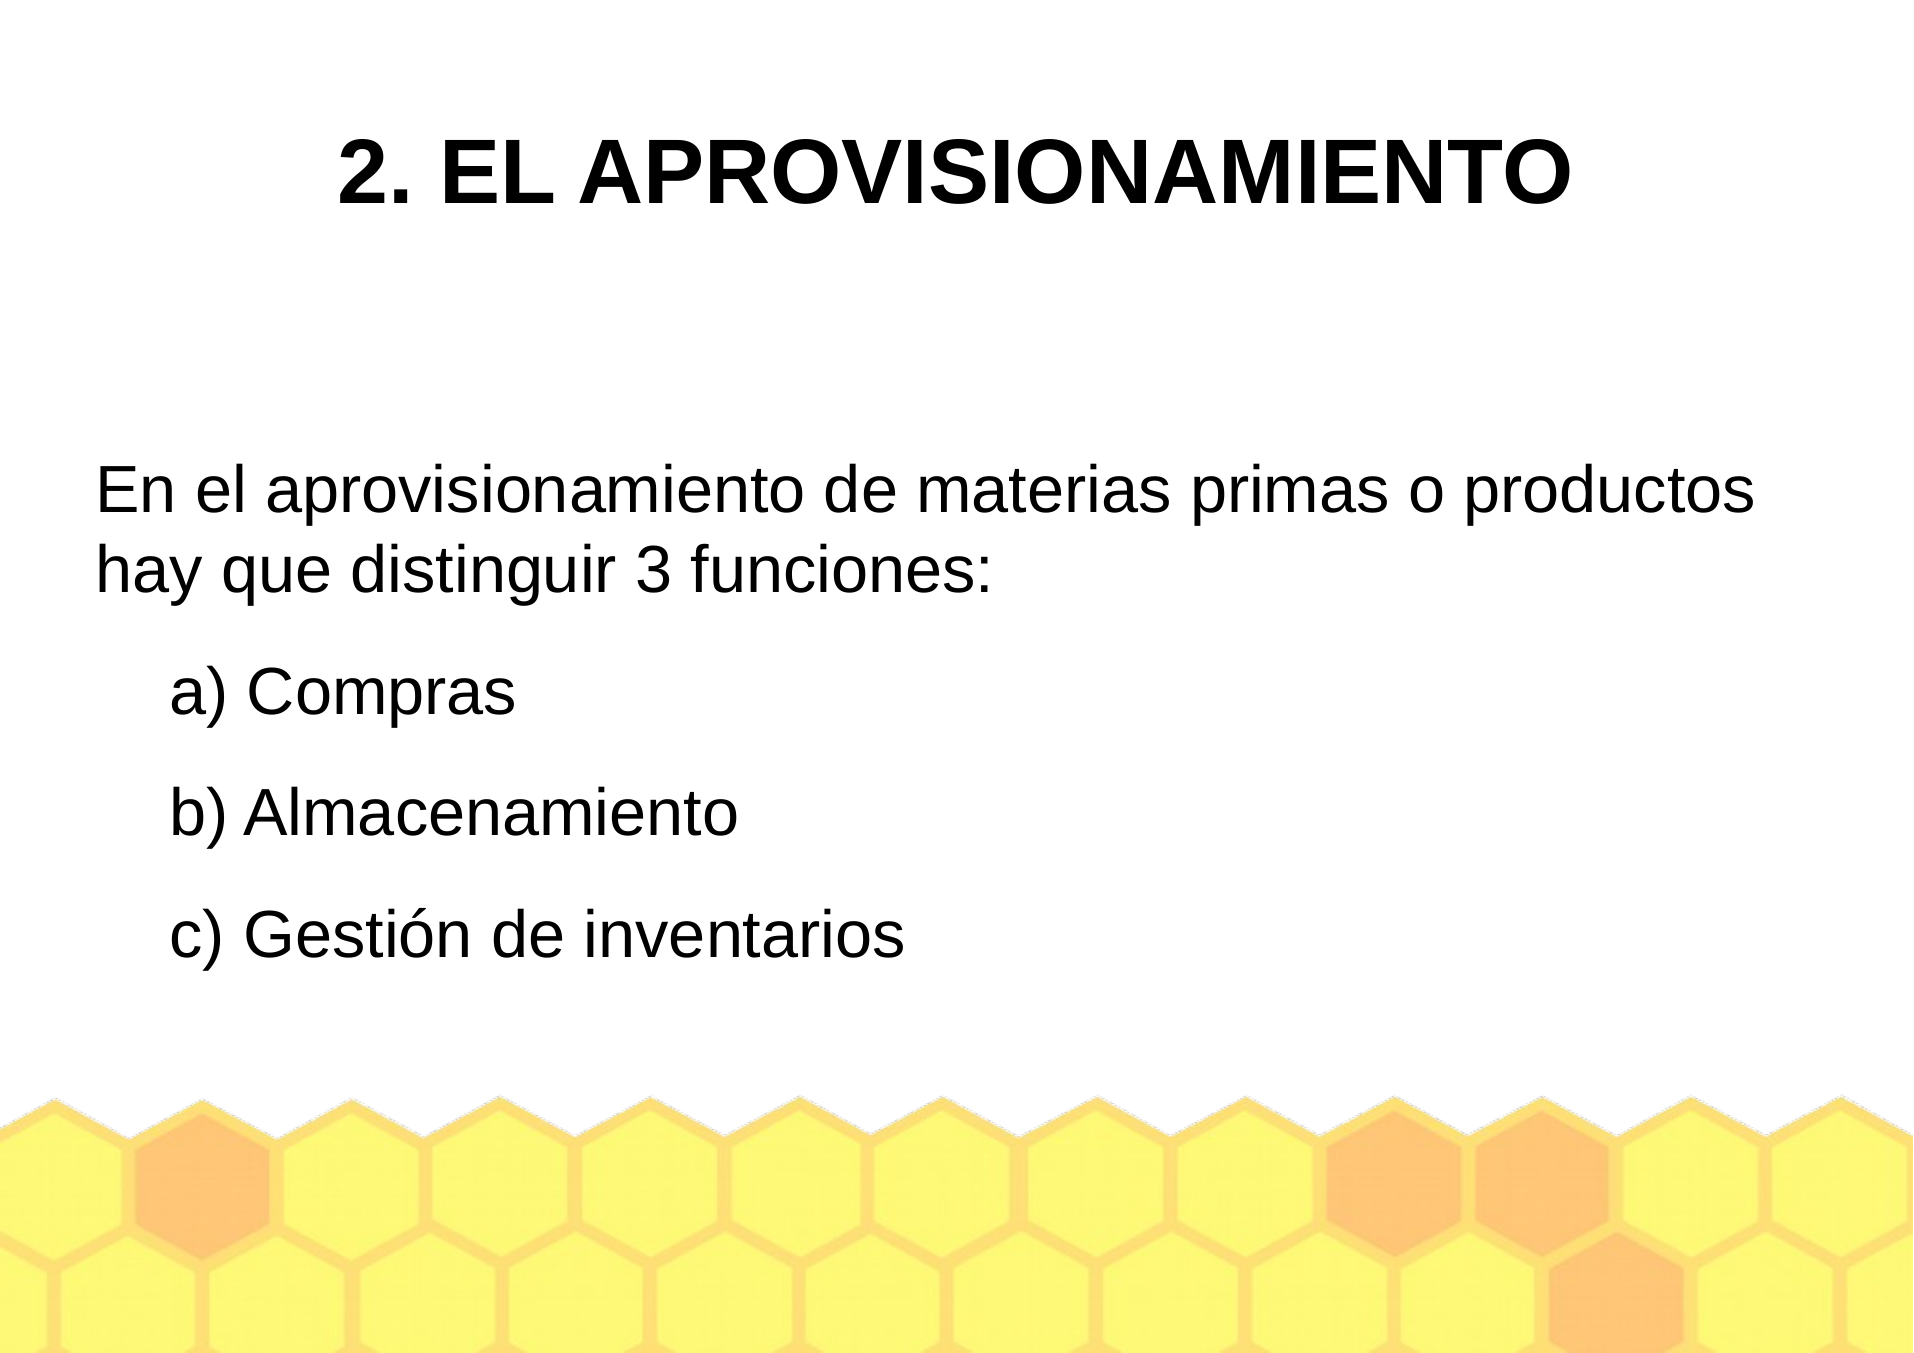

# 2. EL APROVISIONAMIENTO
En el aprovisionamiento de materias primas o productos hay que distinguir 3 funciones:
	a) Compras
	b) Almacenamiento
	c) Gestión de inventarios